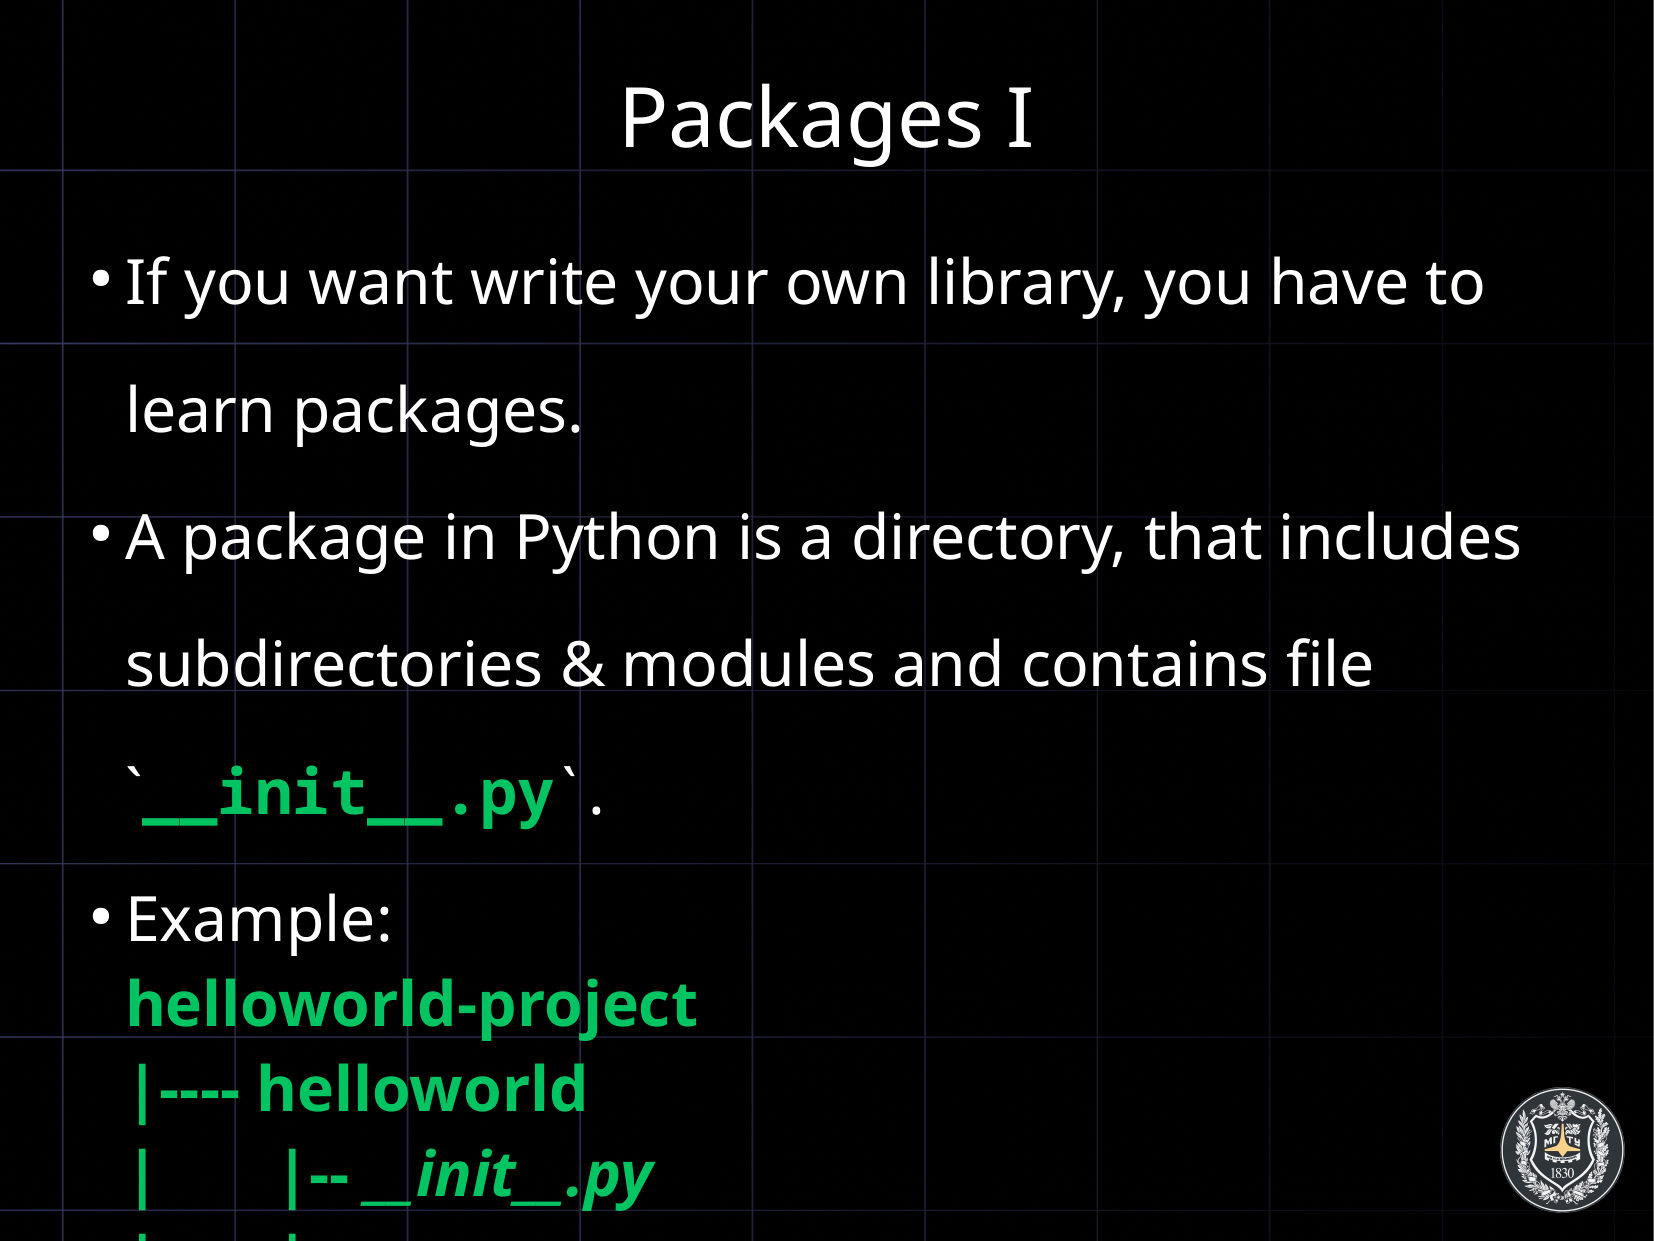

# Packages I
If you want write your own library, you have to learn packages.
A package in Python is a directory, that includes subdirectories & modules and contains file `__init__.py` .
Example:
helloworld-project
|---- helloworld
|		|-- __init__.py
|		|--core.py
|-- setup.py